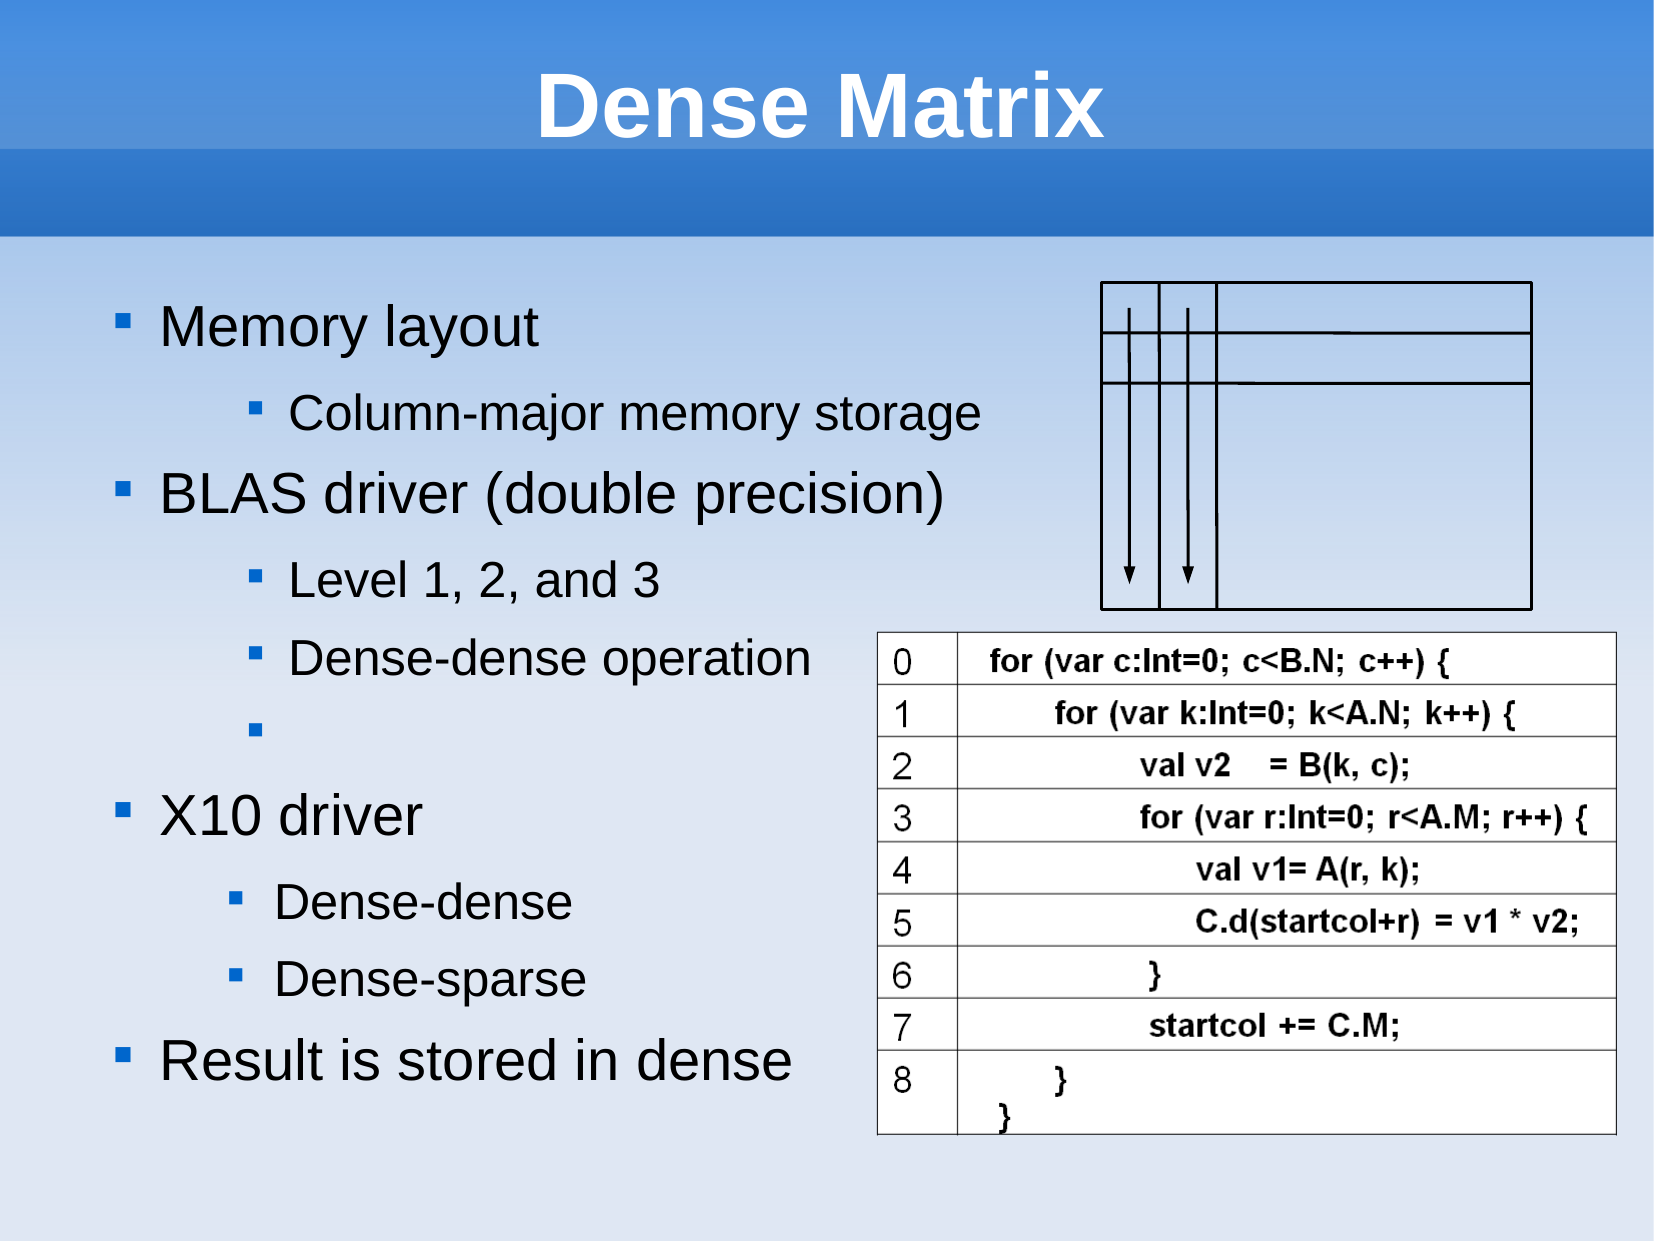

# Dense Matrix
Memory layout
Column-major memory storage
BLAS driver (double precision)
Level 1, 2, and 3
Dense-dense operation
X10 driver
Dense-dense
Dense-sparse
Result is stored in dense